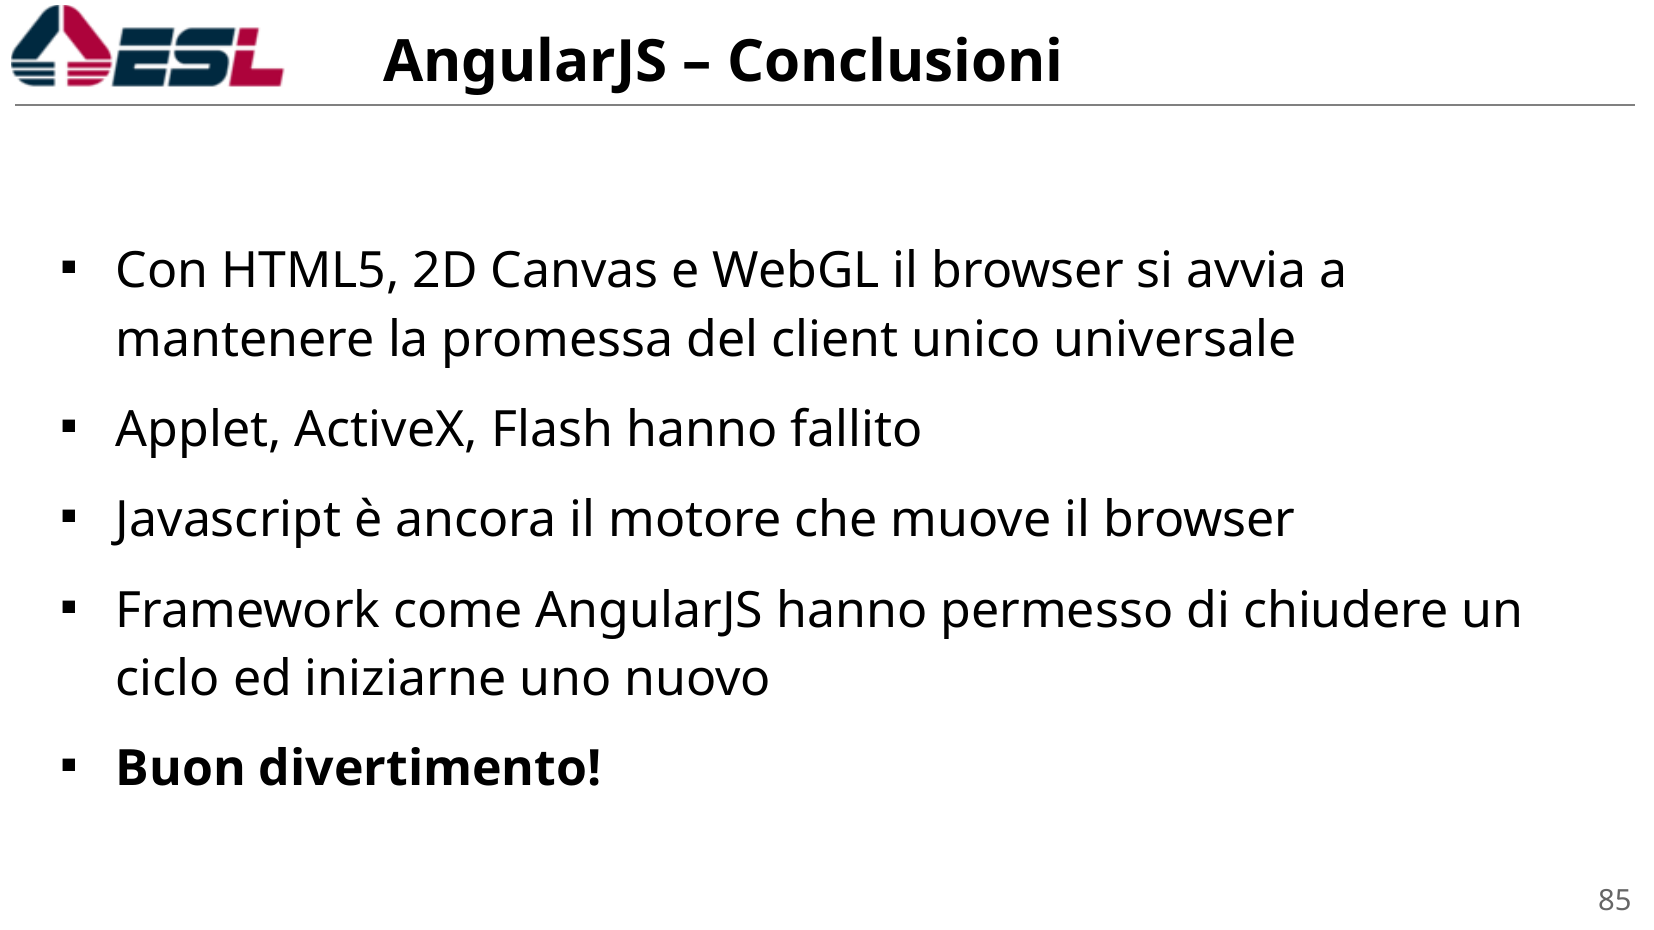

# AngularJS – Conclusioni
Con HTML5, 2D Canvas e WebGL il browser si avvia a mantenere la promessa del client unico universale
Applet, ActiveX, Flash hanno fallito
Javascript è ancora il motore che muove il browser
Framework come AngularJS hanno permesso di chiudere un ciclo ed iniziarne uno nuovo
Buon divertimento!